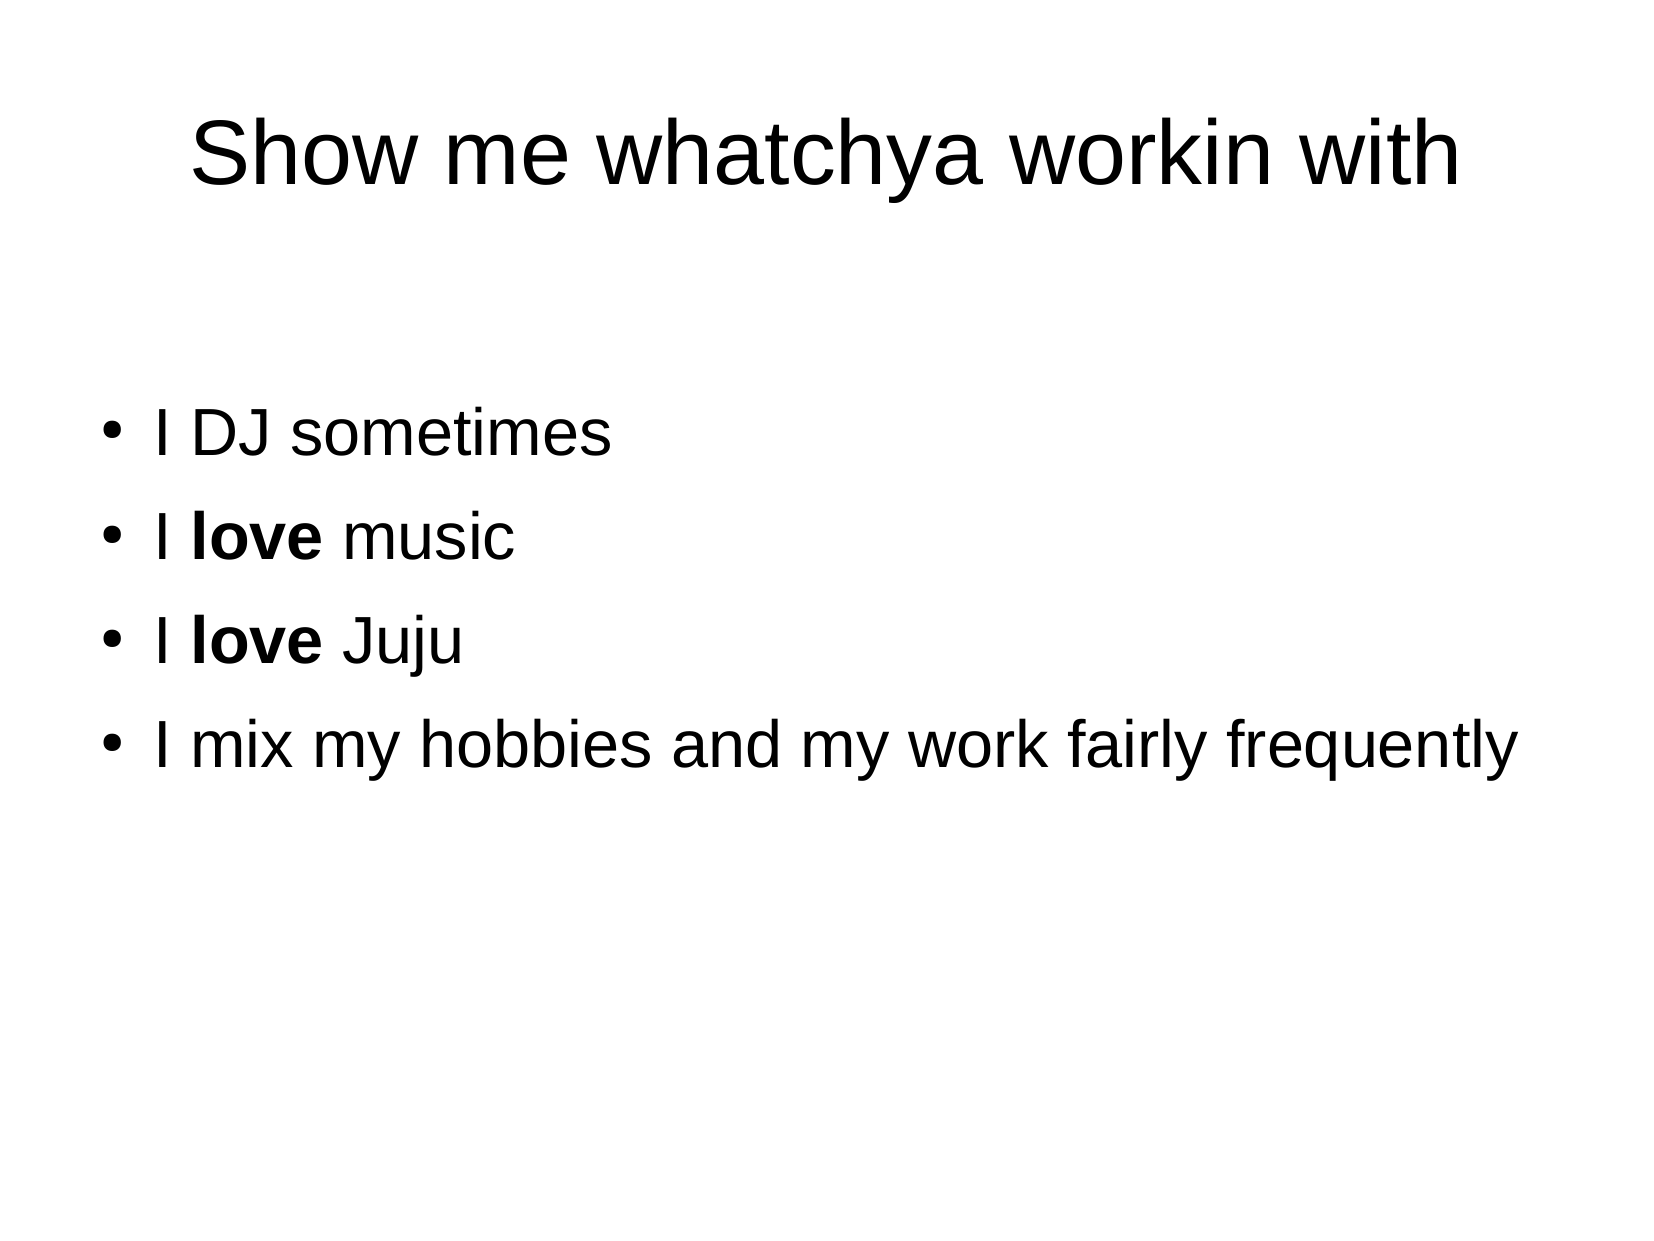

# Show me whatchya workin with
I DJ sometimes
I love music
I love Juju
I mix my hobbies and my work fairly frequently